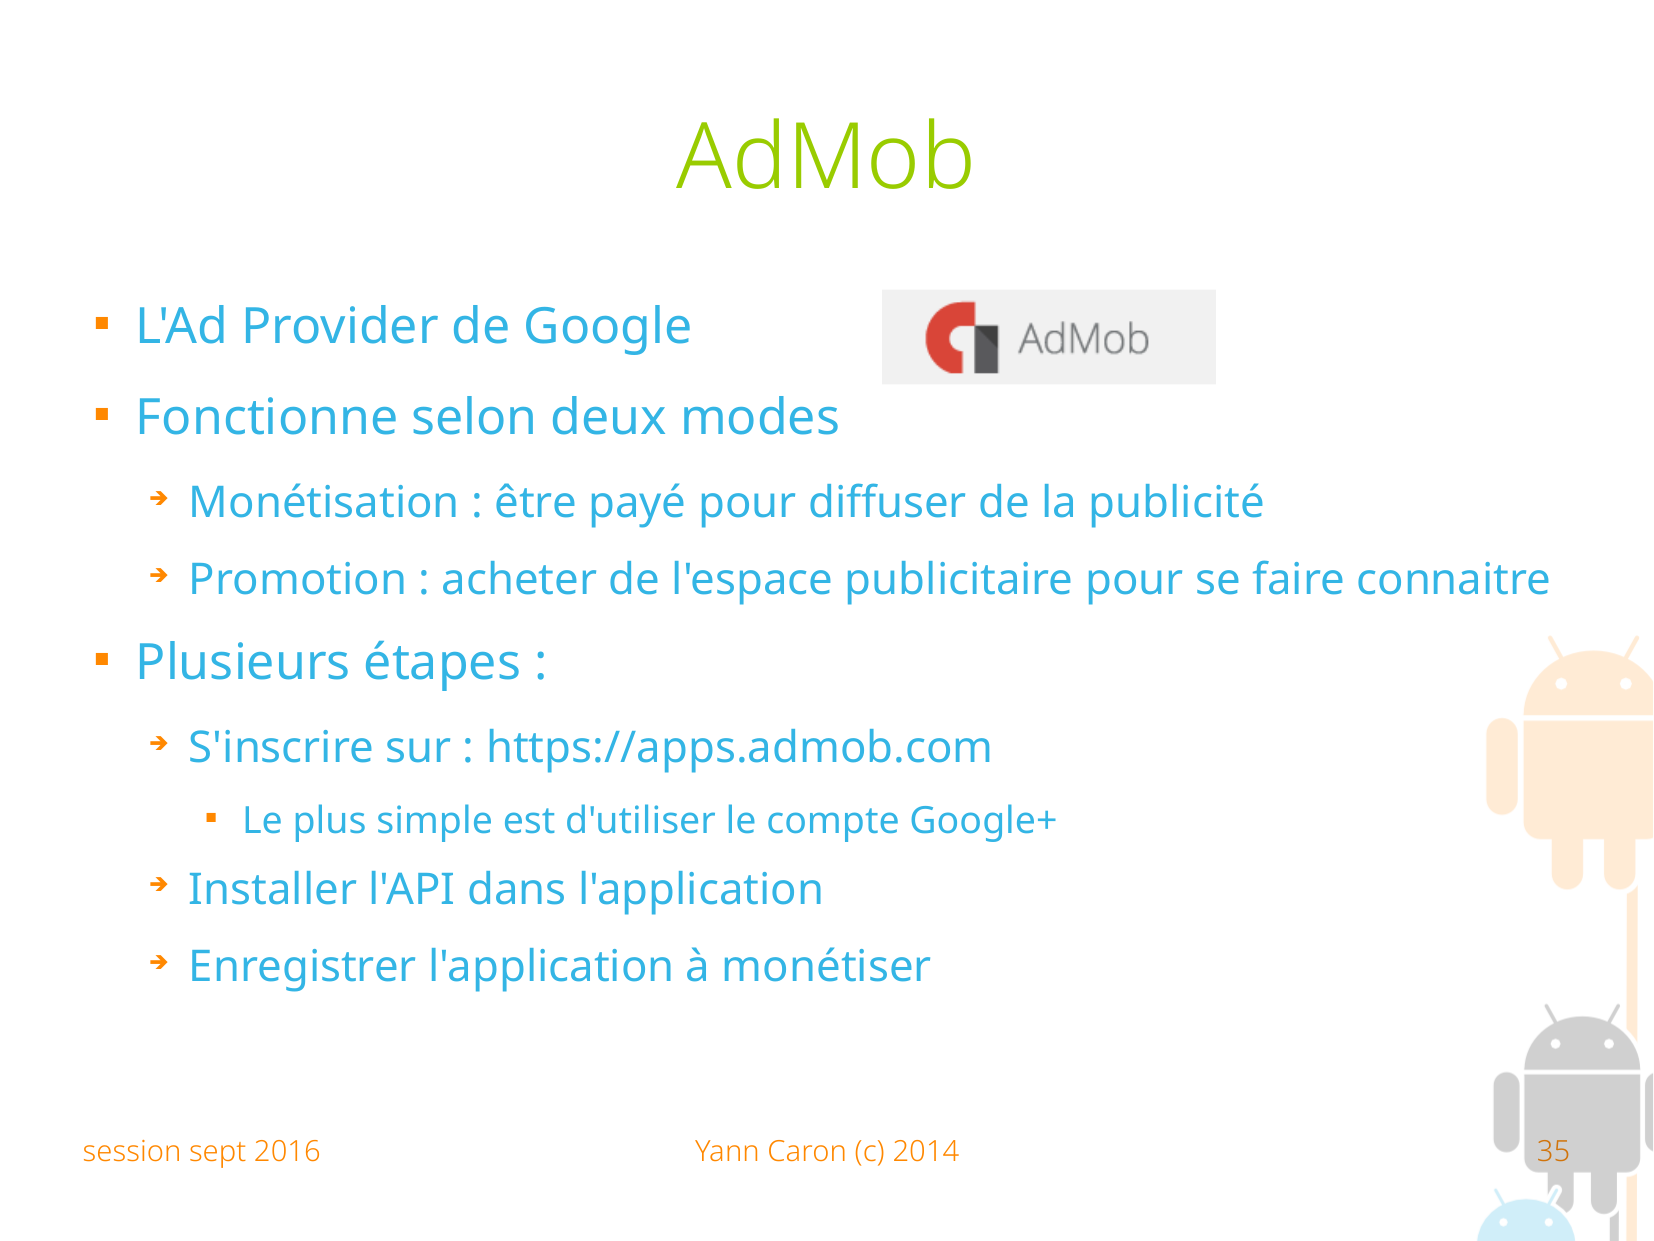

# AdMob
L'Ad Provider de Google
Fonctionne selon deux modes
Monétisation : être payé pour diffuser de la publicité
Promotion : acheter de l'espace publicitaire pour se faire connaitre
Plusieurs étapes :
S'inscrire sur : https://apps.admob.com
Le plus simple est d'utiliser le compte Google+
Installer l'API dans l'application
Enregistrer l'application à monétiser
session sept 2016
Yann Caron (c) 2014
35